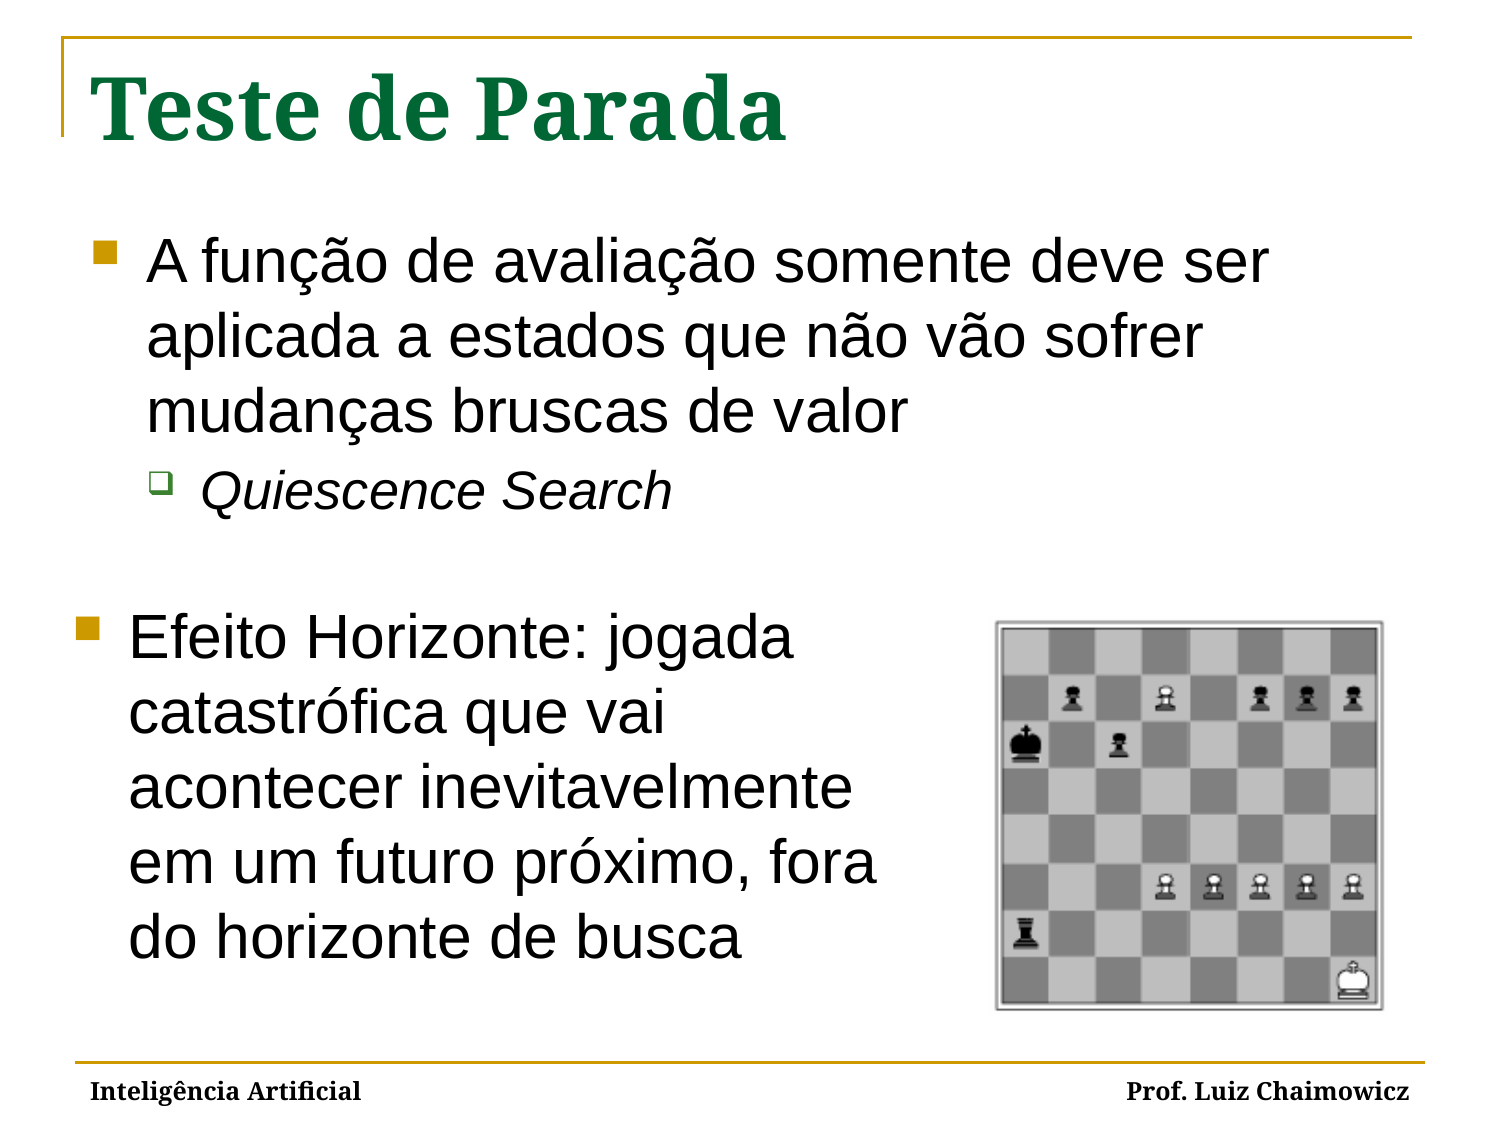

# Teste de Parada
A função de avaliação somente deve ser aplicada a estados que não vão sofrer mudanças bruscas de valor
Quiescence Search
Efeito Horizonte: jogada catastrófica que vai acontecer inevitavelmente em um futuro próximo, fora do horizonte de busca
Inteligência Artificial